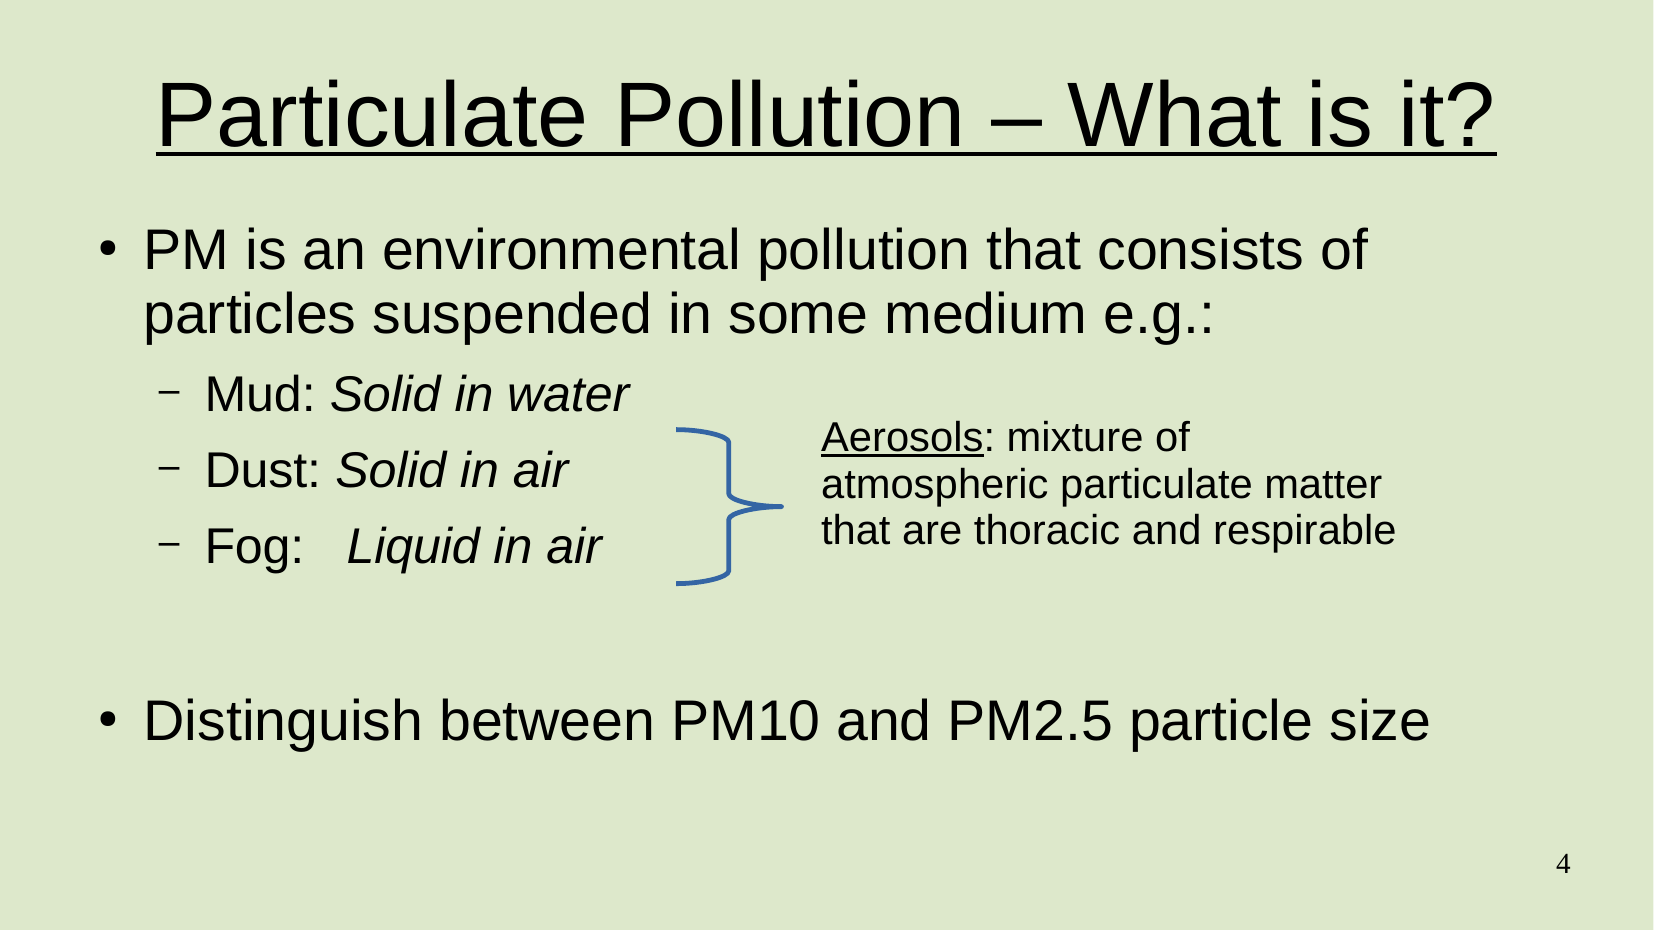

Particulate Pollution – What is it?
# PM is an environmental pollution that consists of particles suspended in some medium e.g.:
Mud: Solid in water
Dust: Solid in air
Fog: Liquid in air
Distinguish between PM10 and PM2.5 particle size
Aerosols: mixture of atmospheric particulate matter that are thoracic and respirable
4